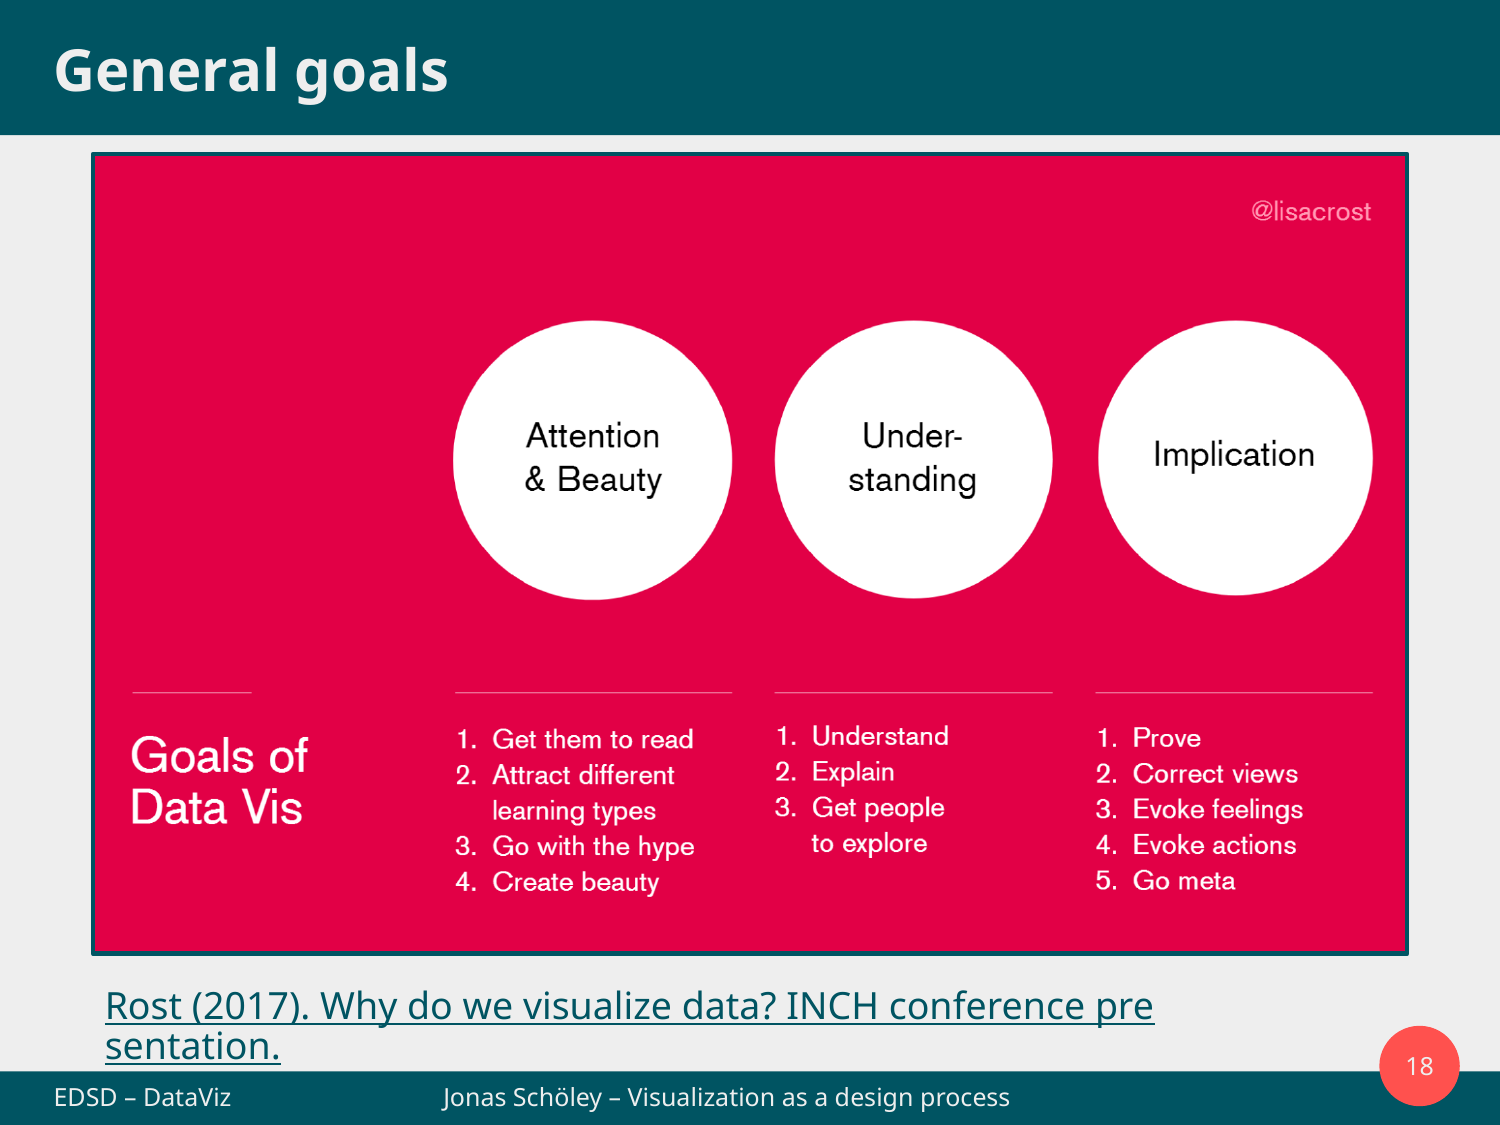

# General goals
Rost (2017). Why do we visualize data? INCH conference presentation.
18
EDSD – DataViz
Jonas Schöley – Visualization as a design process